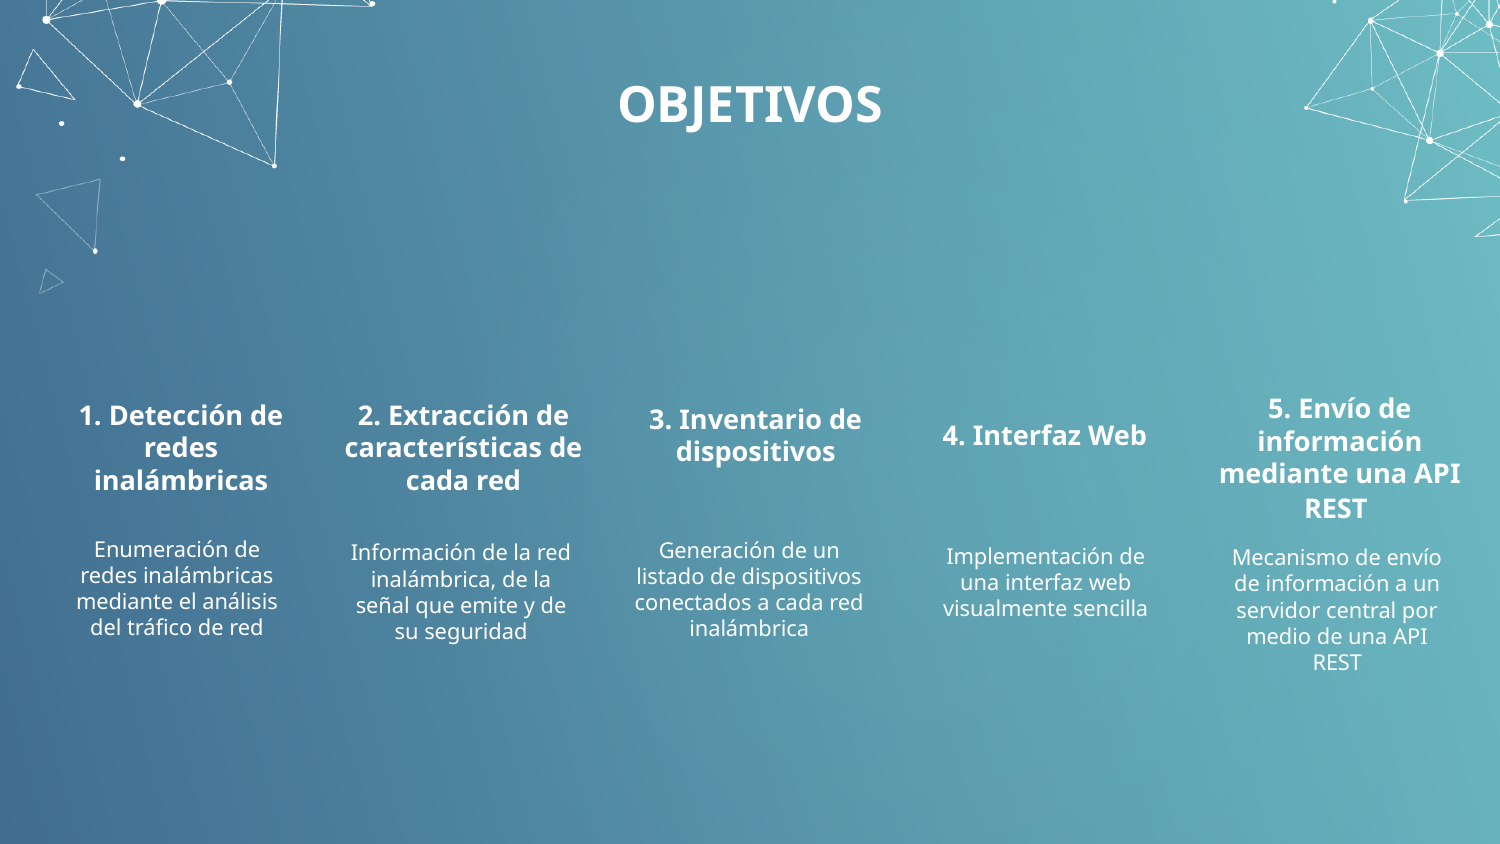

# OBJETIVOS
5. Envío de información mediante una API REST
4. Interfaz Web
3. Inventario de dispositivos
1. Detección de redes inalámbricas
2. Extracción de características de cada red
Enumeración de redes inalámbricas mediante el análisis del tráfico de red
Generación de un listado de dispositivos conectados a cada red inalámbrica
Información de la red inalámbrica, de la señal que emite y de su seguridad
Implementación de una interfaz web visualmente sencilla
Mecanismo de envío de información a un servidor central por medio de una API REST